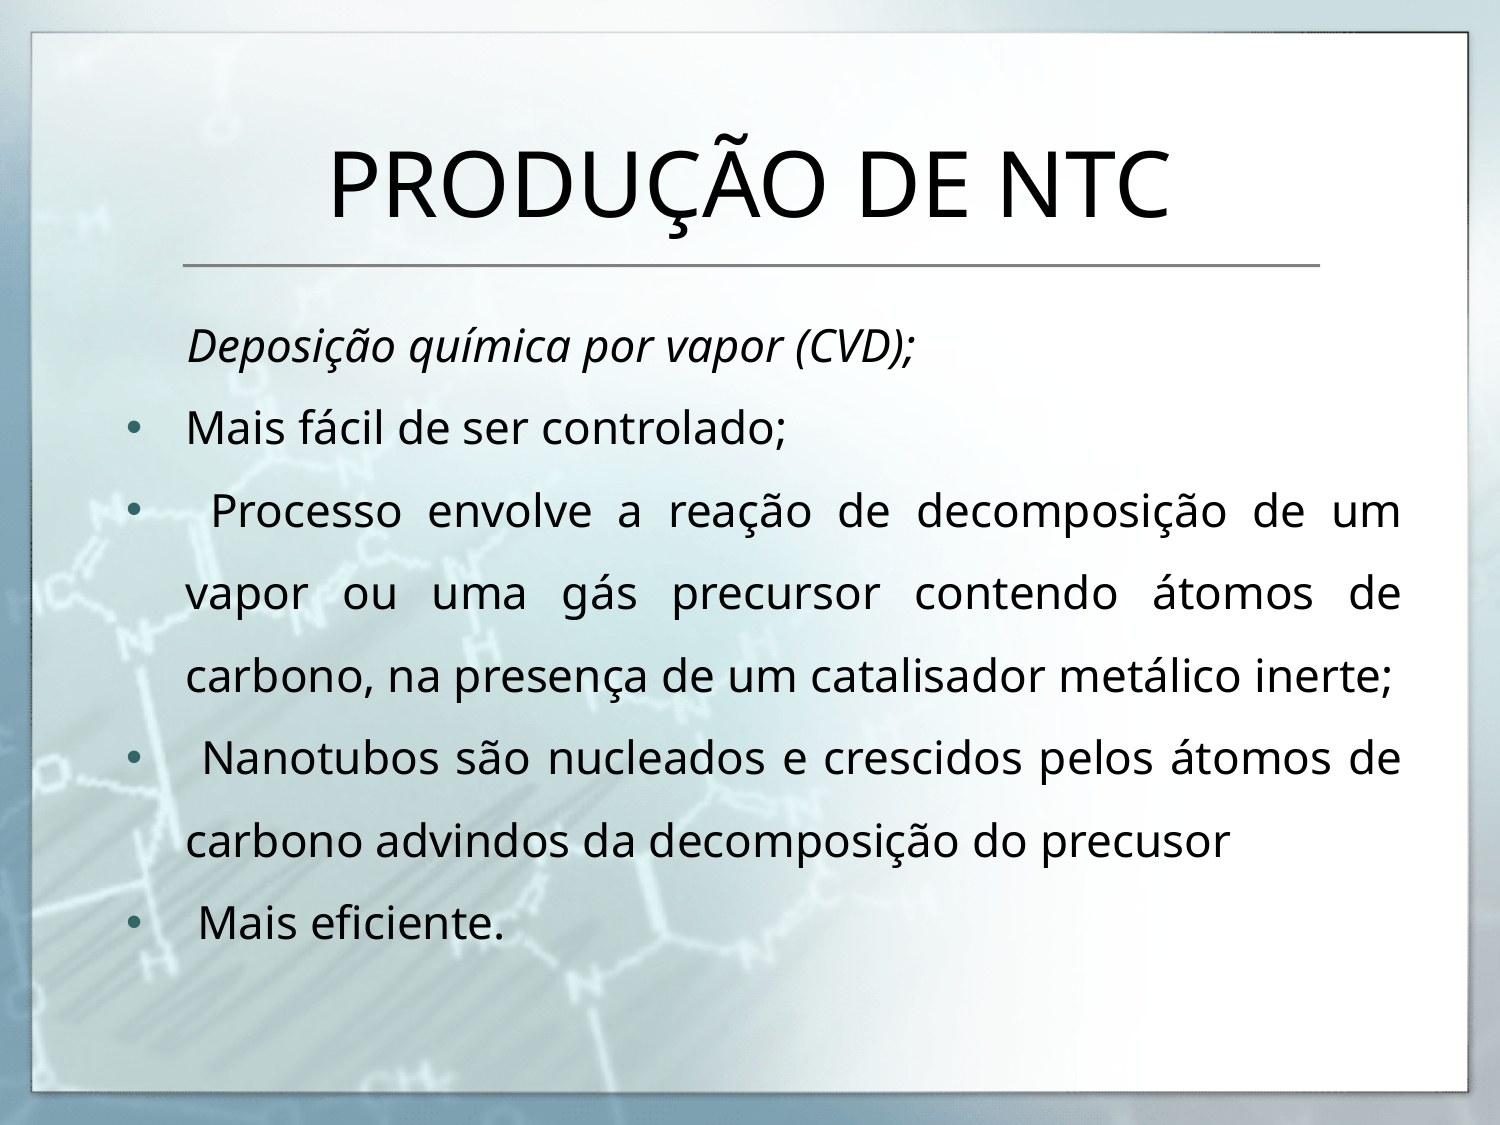

PRODUÇÃO DE NTC
 Deposição química por vapor (CVD);
Mais fácil de ser controlado;
 Processo envolve a reação de decomposição de um vapor ou uma gás precursor contendo átomos de carbono, na presença de um catalisador metálico inerte;
 Nanotubos são nucleados e crescidos pelos átomos de carbono advindos da decomposição do precusor
 Mais eficiente.